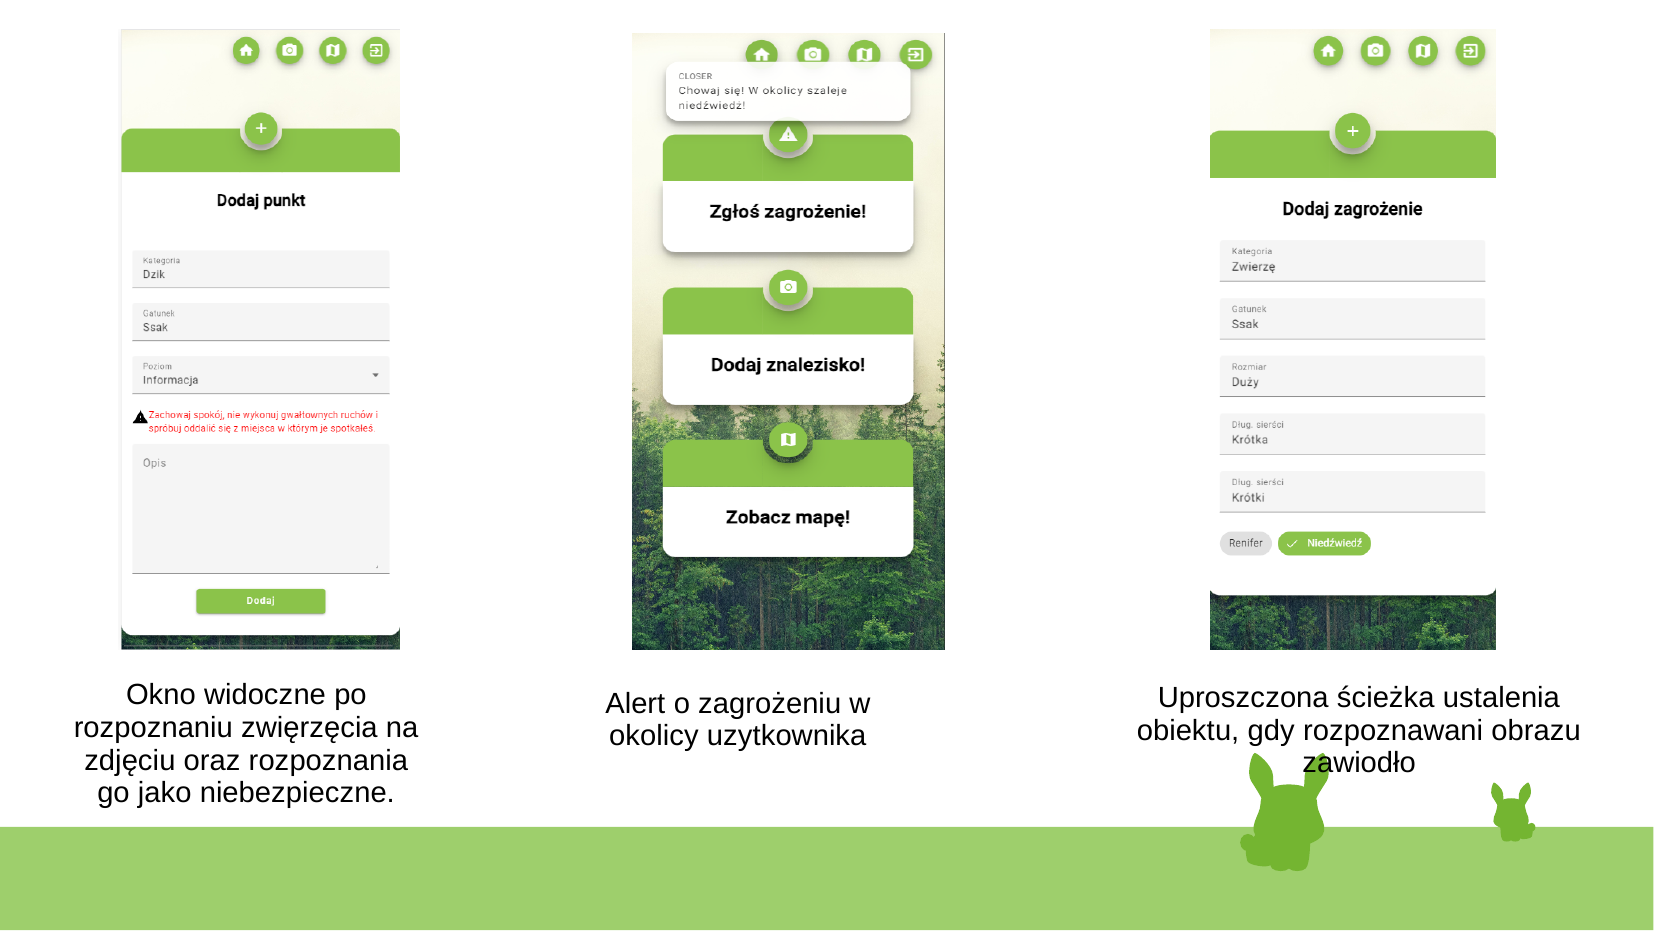

Okno widoczne po rozpoznaniu zwięrzęcia na zdjęciu oraz rozpoznania go jako niebezpieczne.
Uproszczona ścieżka ustalenia obiektu, gdy rozpoznawani obrazu zawiodło
Alert o zagrożeniu w okolicy uzytkownika